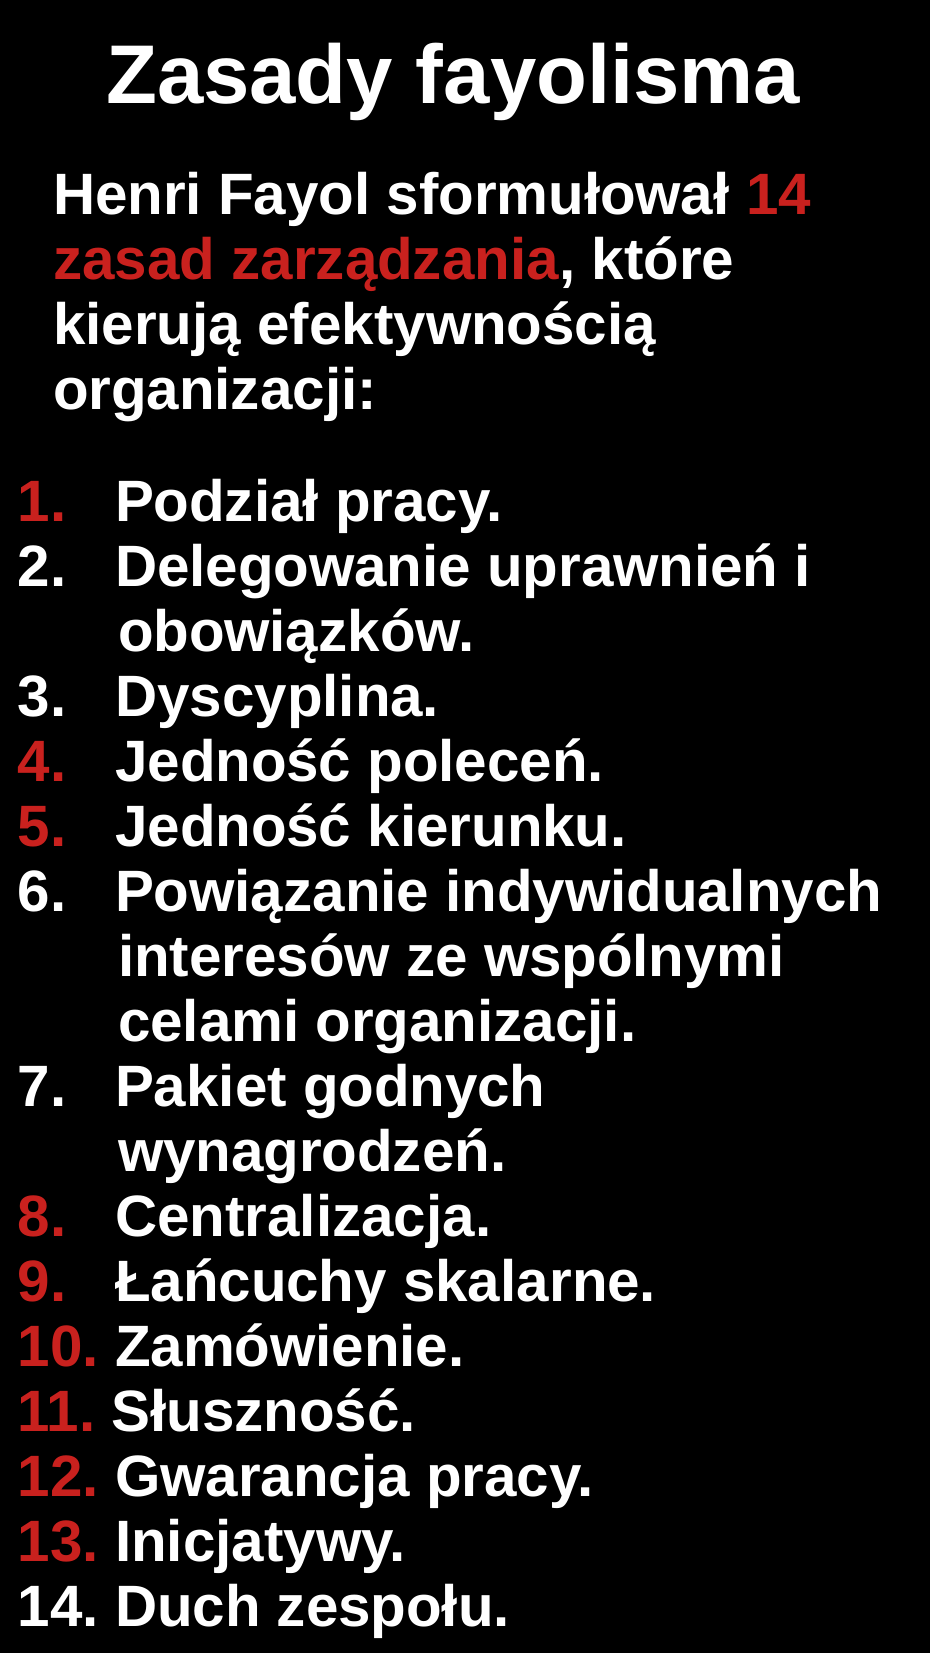

# Zasady fayolisma
Henri Fayol sformułował 14 zasad zarządzania, które kierują efektywnością organizacji:
 Podział pracy.
 Delegowanie uprawnień i obowiązków.
 Dyscyplina.
 Jedność poleceń.
 Jedność kierunku.
 Powiązanie indywidualnych interesów ze wspólnymi celami organizacji.
 Pakiet godnych 		 wynagrodzeń.
 Centralizacja.
 Łańcuchy skalarne.
 Zamówienie.
 Słuszność.
 Gwarancja pracy.
 Inicjatywy.
 Duch zespołu.